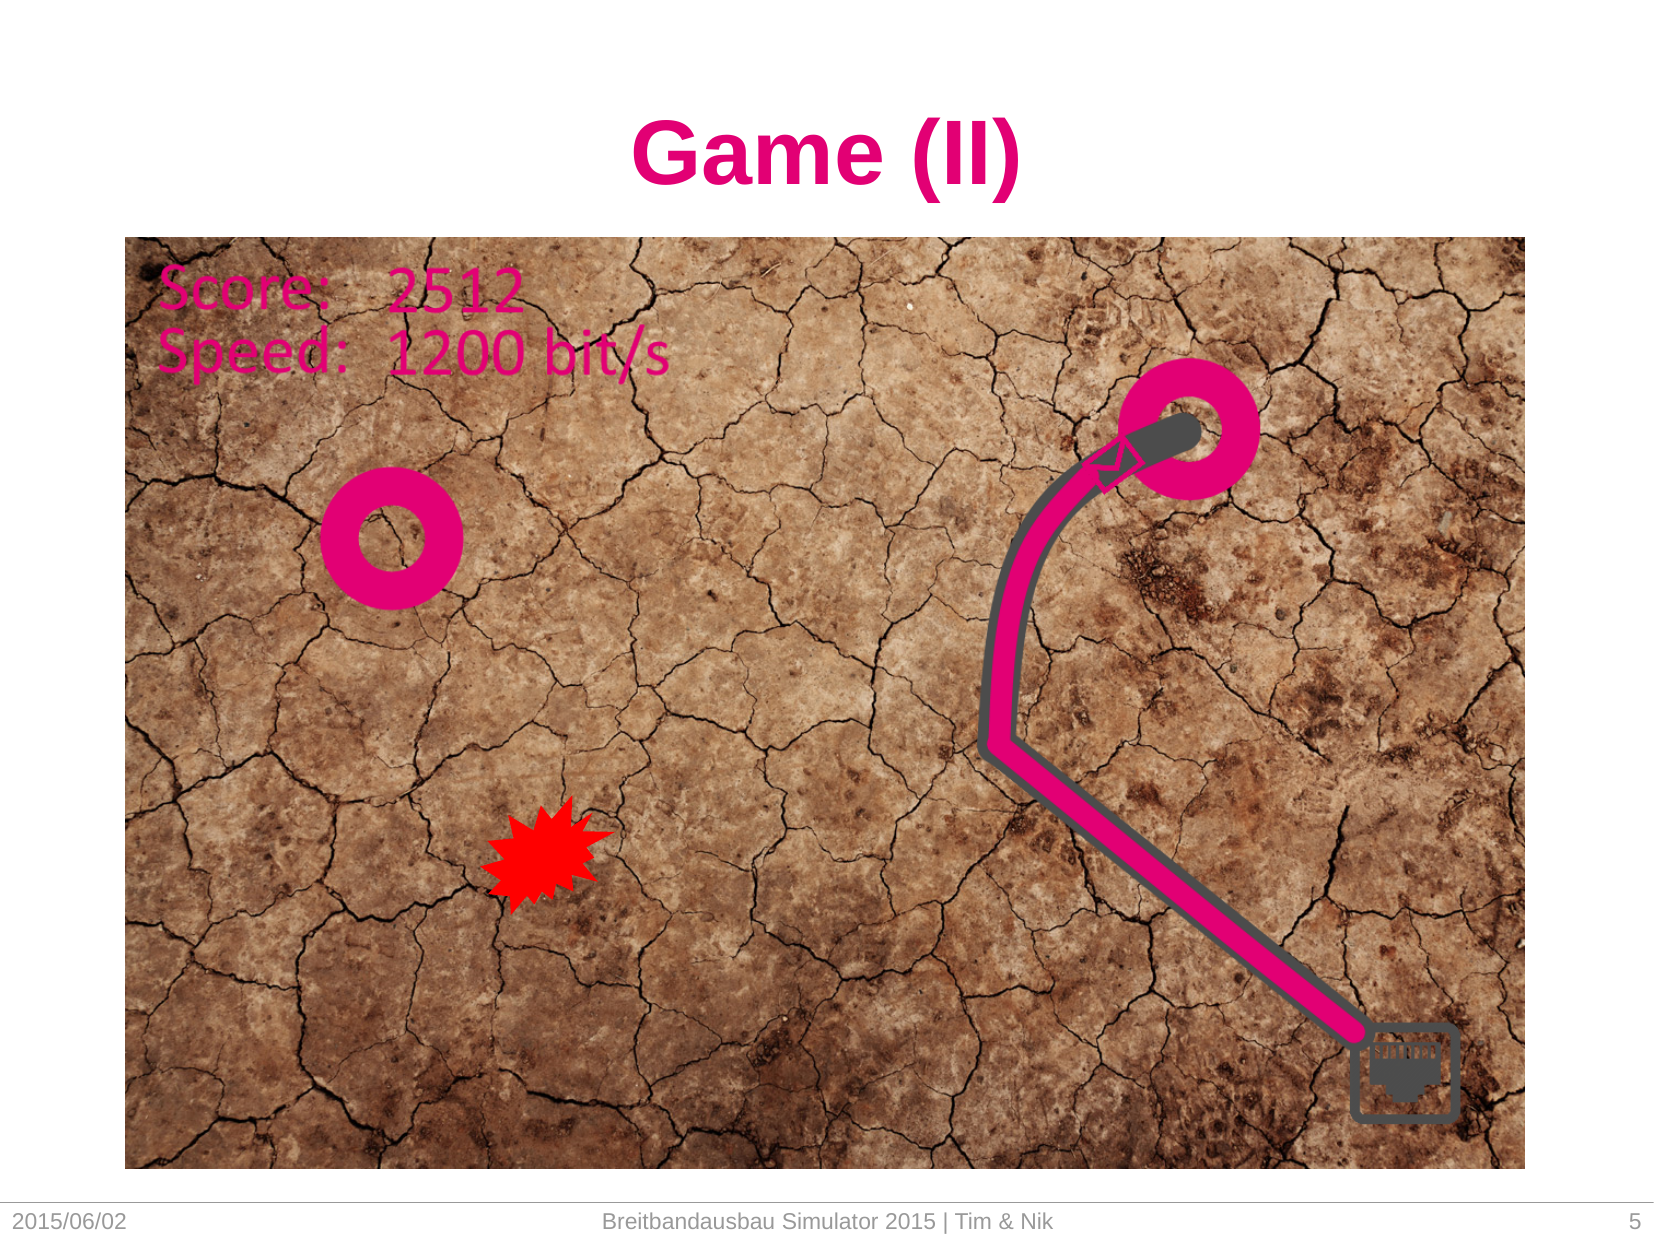

# Game (II)
2015/06/02
Breitbandausbau Simulator 2015 | Tim & Nik
5